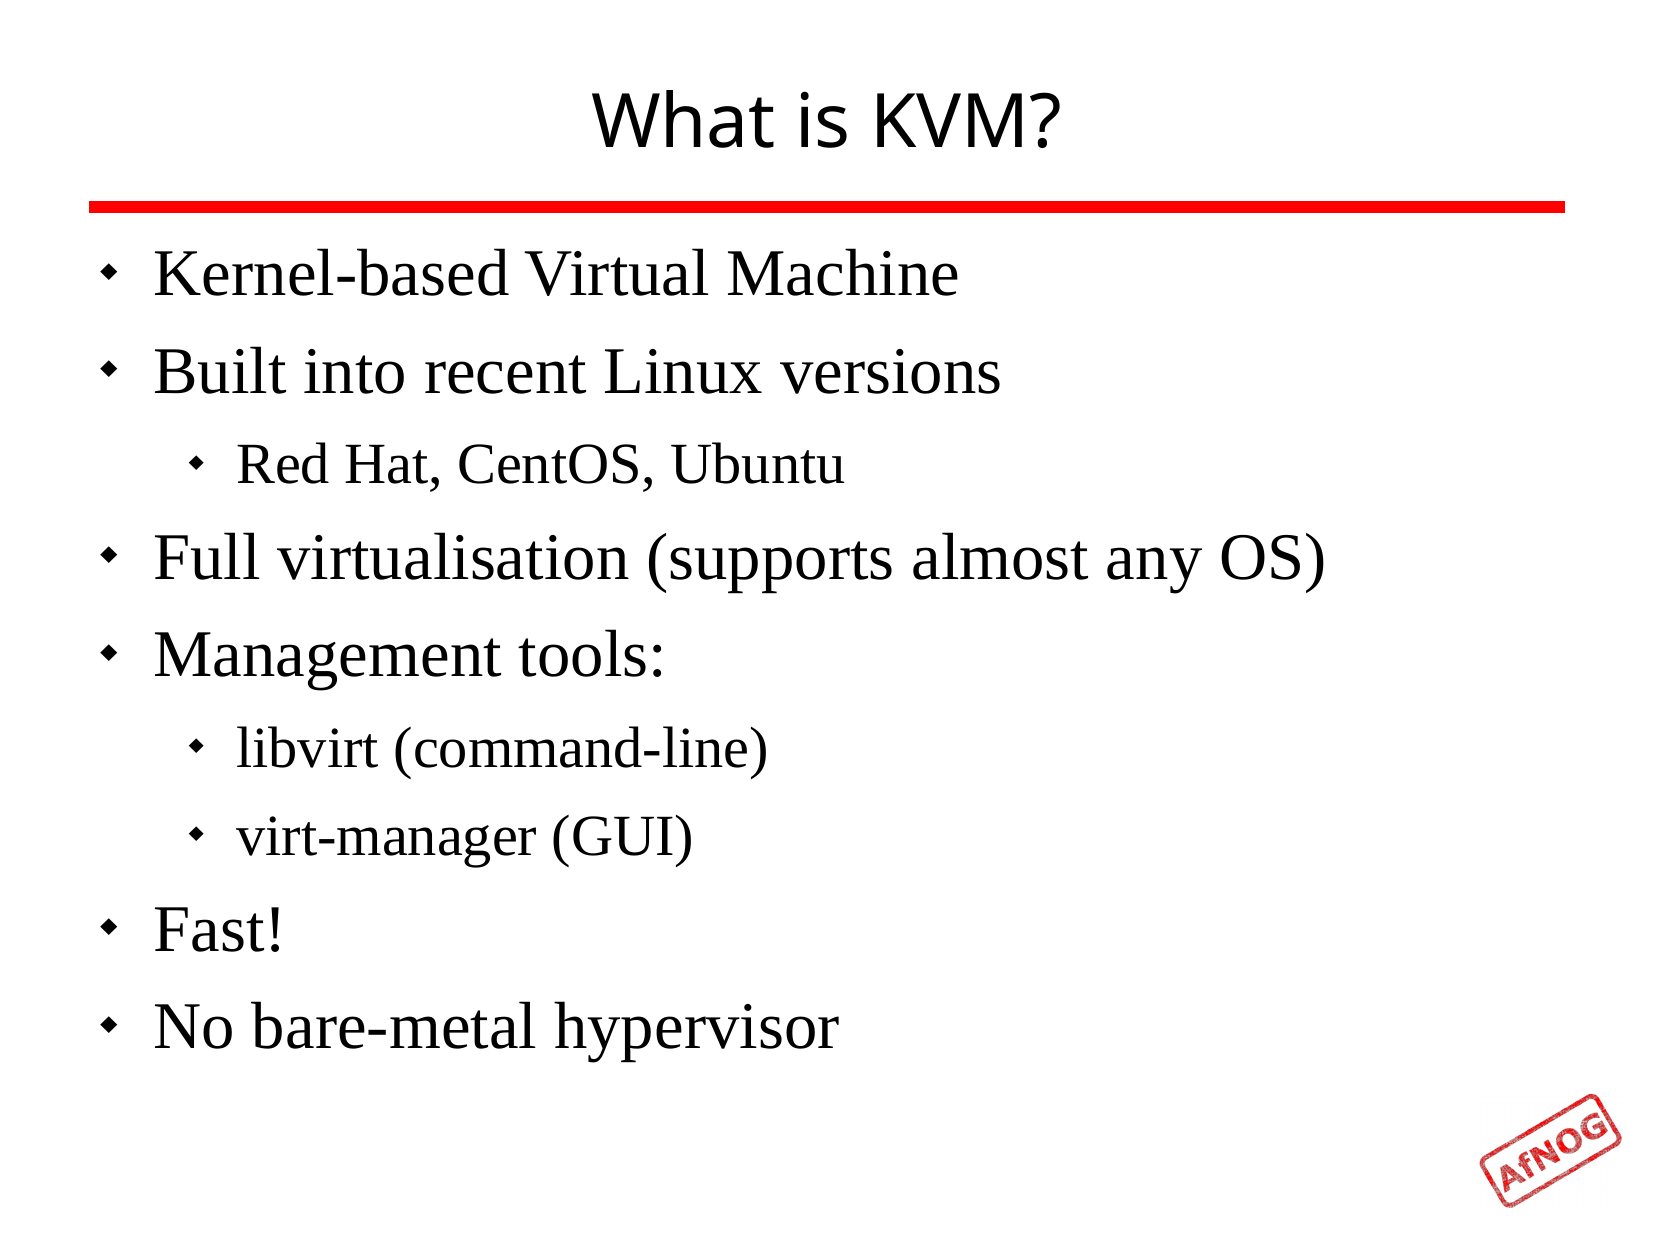

# What is KVM?
Kernel-based Virtual Machine
Built into recent Linux versions
Red Hat, CentOS, Ubuntu
Full virtualisation (supports almost any OS)
Management tools:
libvirt (command-line)
virt-manager (GUI)
Fast!
No bare-metal hypervisor